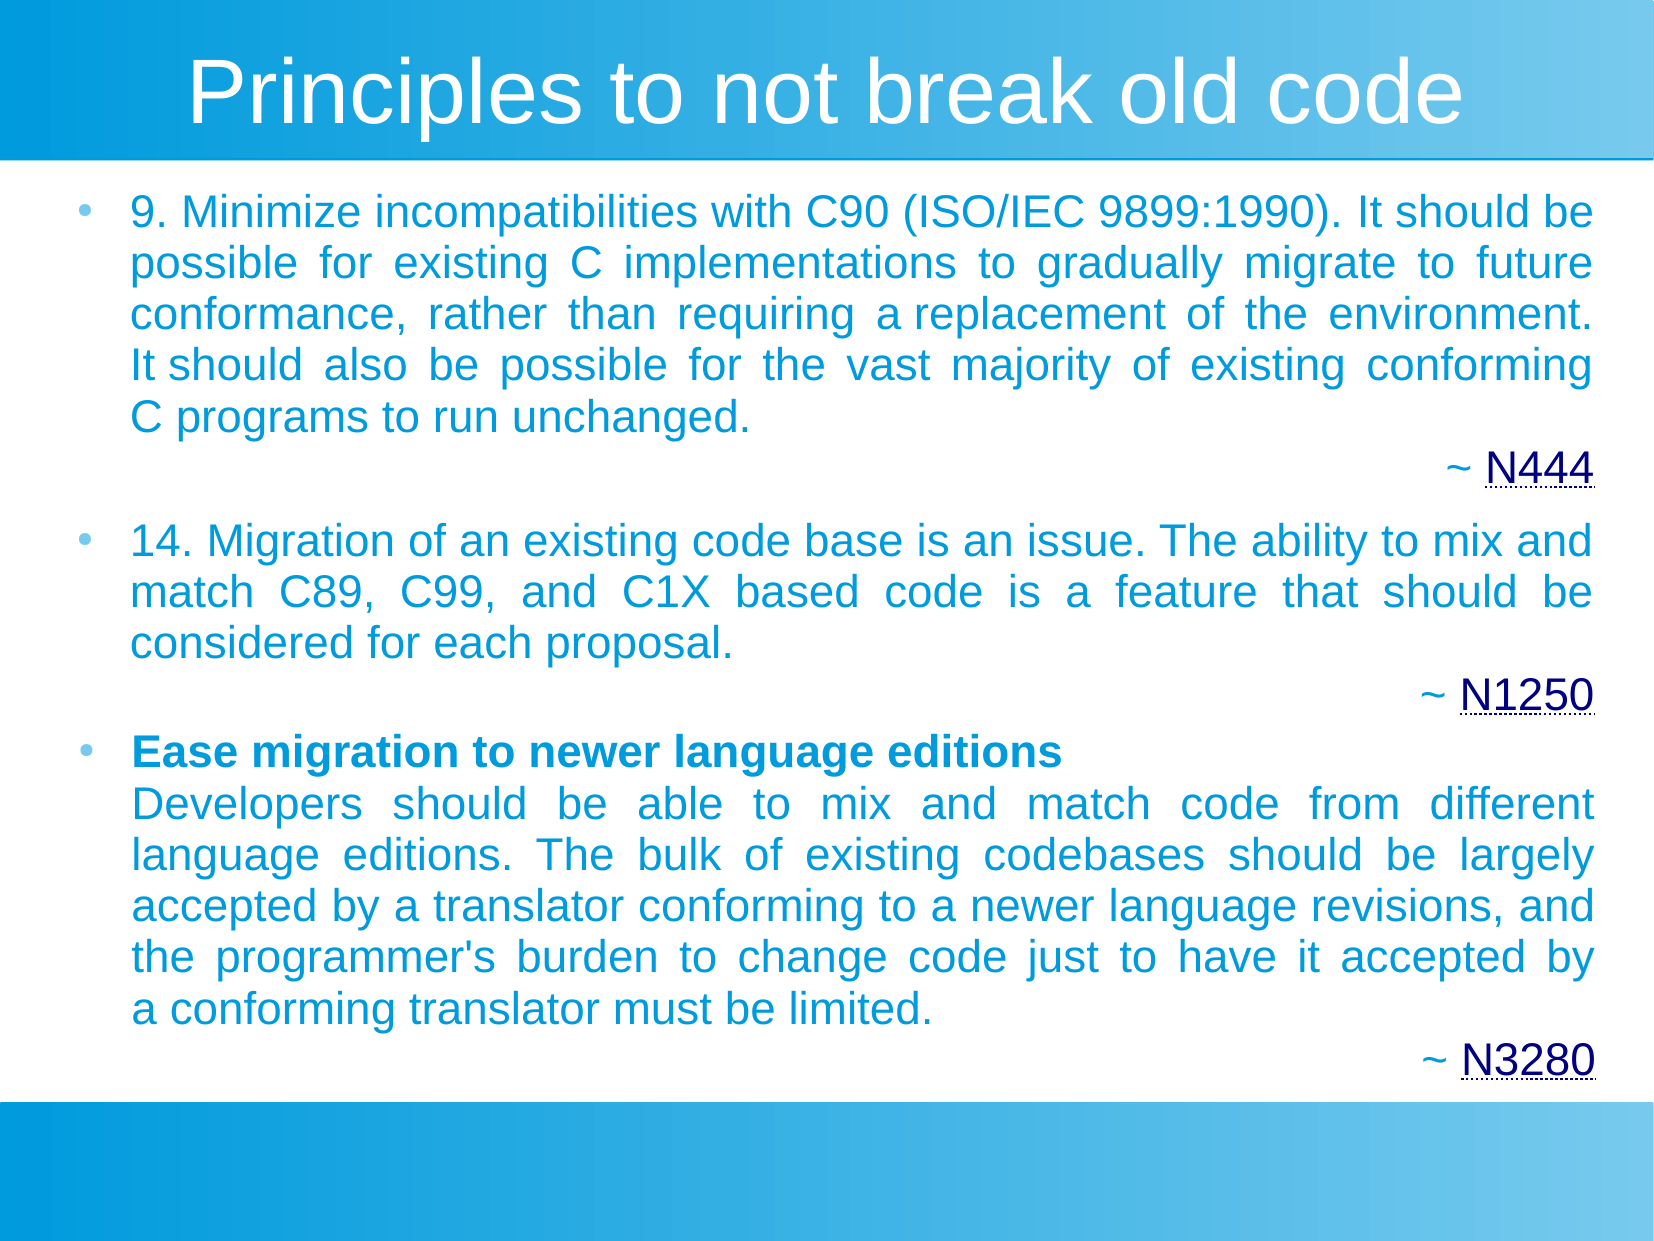

Principles to not break old code
9. Minimize incompatibilities with C90 (ISO/IEC 9899:1990). It should be possible for existing C implementations to gradually migrate to future conformance, rather than requiring a replacement of the environment. It should also be possible for the vast majority of existing conforming C programs to run unchanged.
~ N444
14. Migration of an existing code base is an issue. The ability to mix and match C89, C99, and C1X based code is a feature that should be considered for each proposal.
~ N1250
# Ease migration to newer language editions
Developers should be able to mix and match code from different language editions. The bulk of existing codebases should be largely accepted by a translator conforming to a newer language revisions, and the programmer's burden to change code just to have it accepted by a conforming translator must be limited.
~ N3280